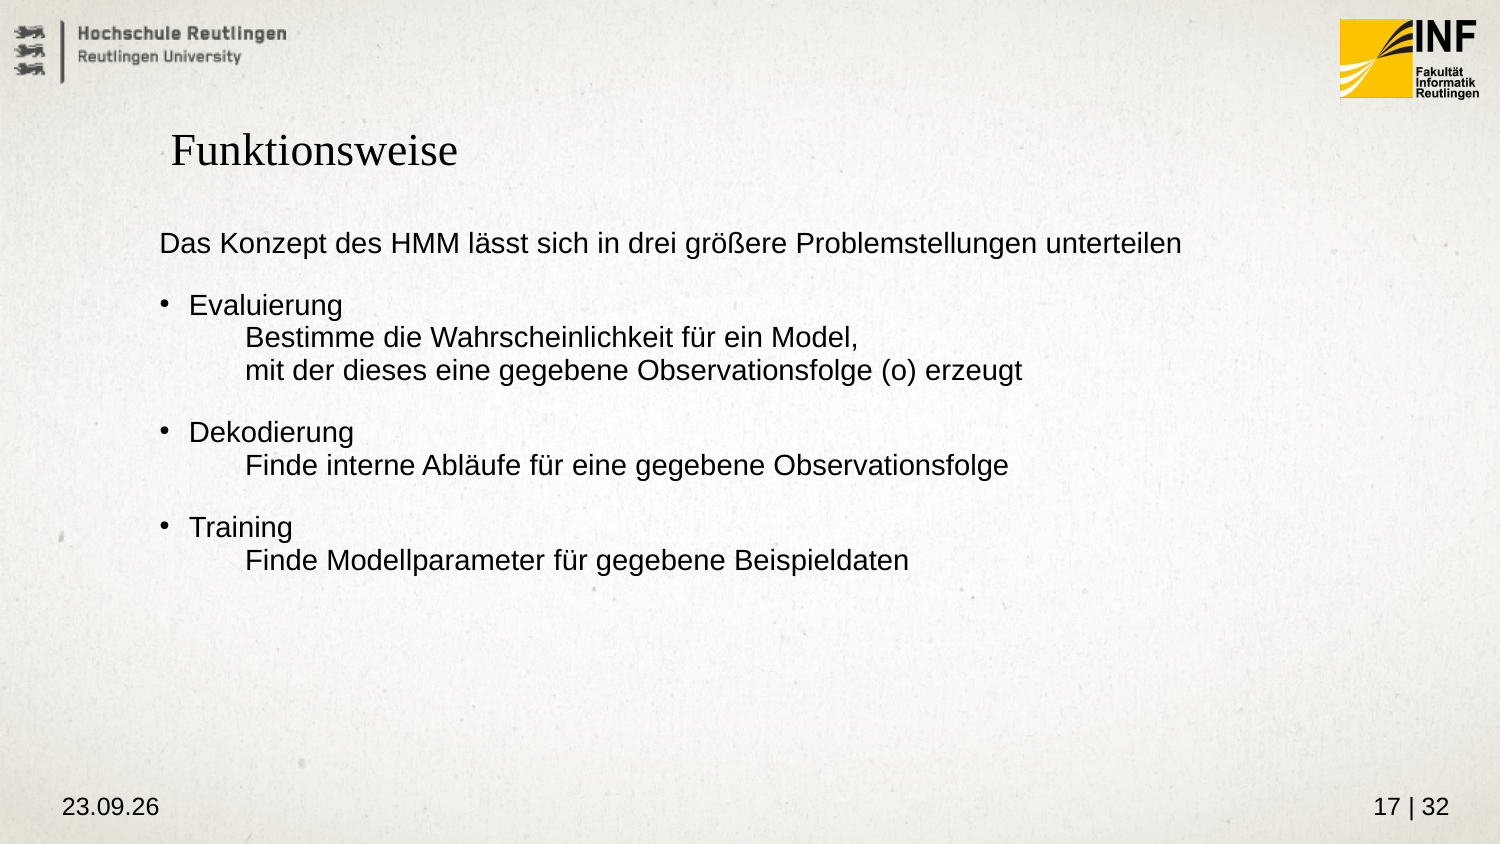

# Funktionsweise
Das Konzept des HMM lässt sich in drei größere Problemstellungen unterteilen
Evaluierung
Bestimme die Wahrscheinlichkeit für ein Model,
mit der dieses eine gegebene Observationsfolge (o) erzeugt
Dekodierung
Finde interne Abläufe für eine gegebene Observationsfolge
Training
Finde Modellparameter für gegebene Beispieldaten